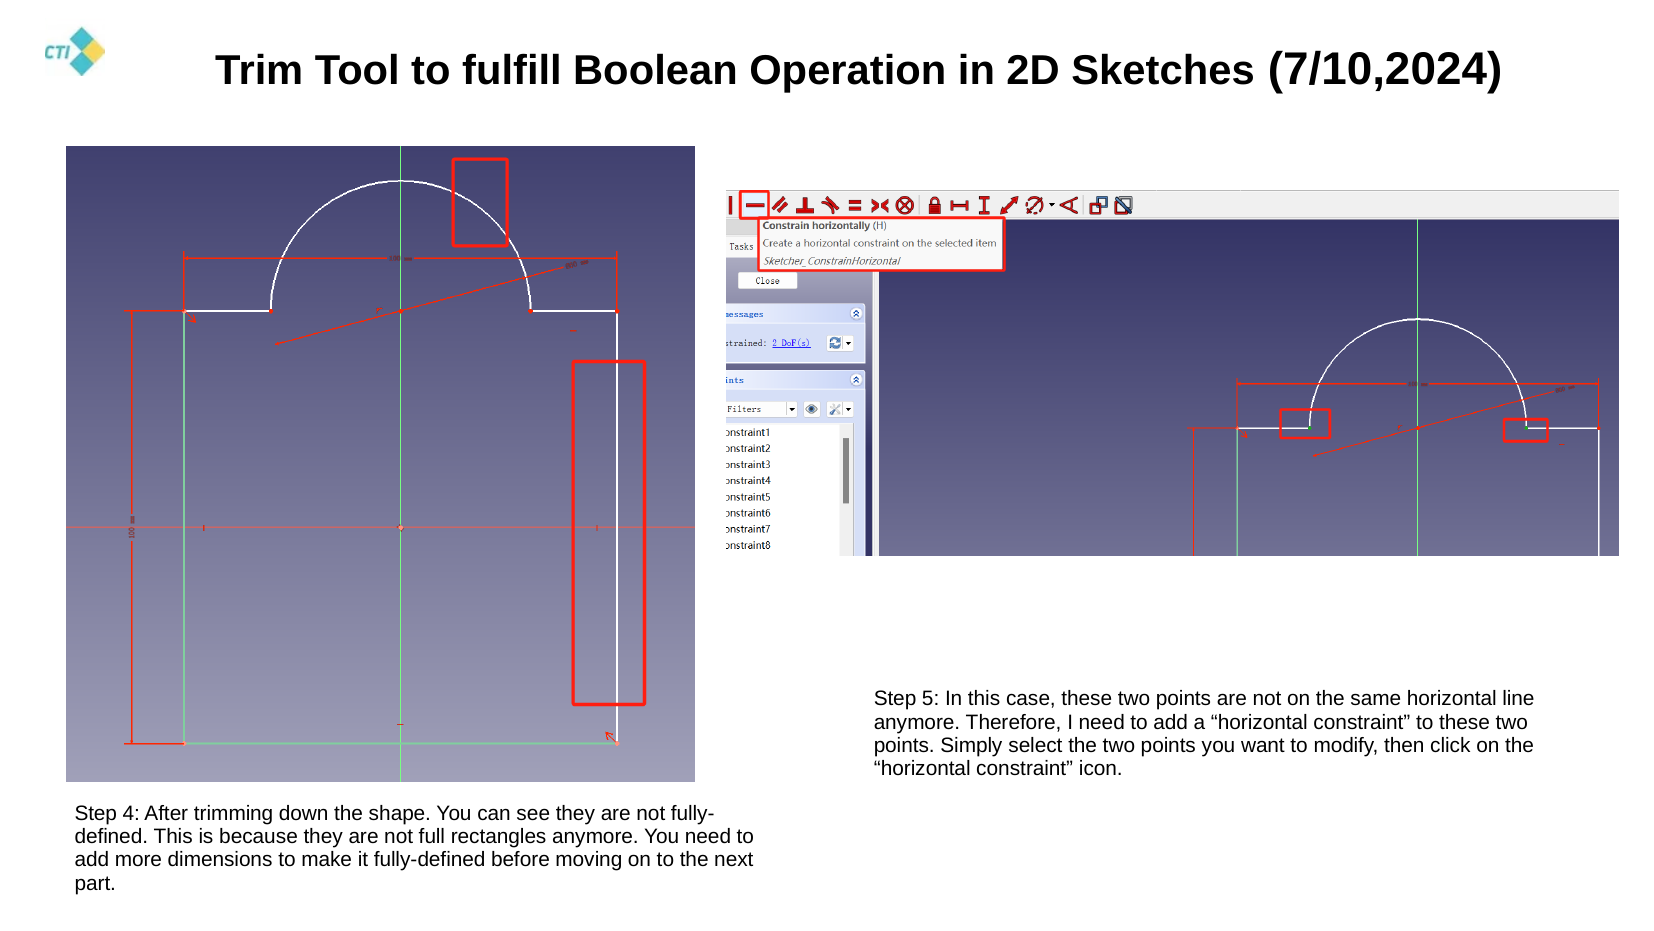

# Trim Tool to fulfill Boolean Operation in 2D Sketches (7/10,2024)
New
New
Step 5: In this case, these two points are not on the same horizontal line anymore. Therefore, I need to add a “horizontal constraint” to these two points. Simply select the two points you want to modify, then click on the “horizontal constraint” icon.
Step 4: After trimming down the shape. You can see they are not fully-defined. This is because they are not full rectangles anymore. You need to add more dimensions to make it fully-defined before moving on to the next part.